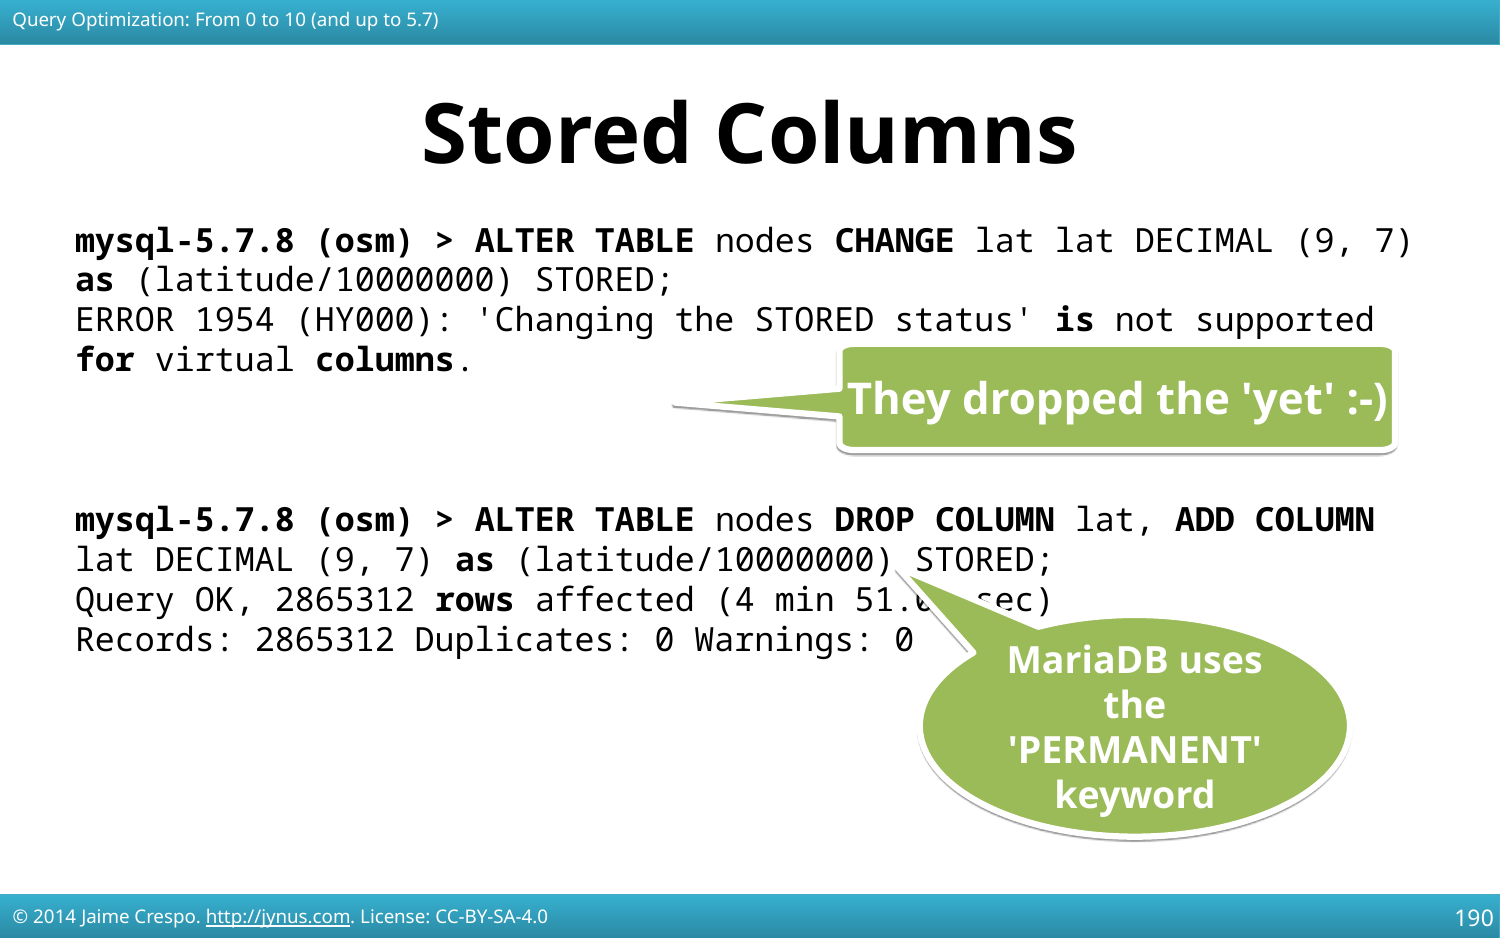

# Stored Columns
mysql-5.7.8 (osm) > ALTER TABLE nodes CHANGE lat lat DECIMAL (9, 7) as (latitude/10000000) STORED;
ERROR 1954 (HY000): 'Changing the STORED status' is not supported for virtual columns.
mysql-5.7.8 (osm) > ALTER TABLE nodes DROP COLUMN lat, ADD COLUMN lat DECIMAL (9, 7) as (latitude/10000000) STORED;
Query OK, 2865312 rows affected (4 min 51.05 sec)
Records: 2865312 Duplicates: 0 Warnings: 0
They dropped the 'yet' :-)
MariaDB uses the 'PERMANENT' keyword